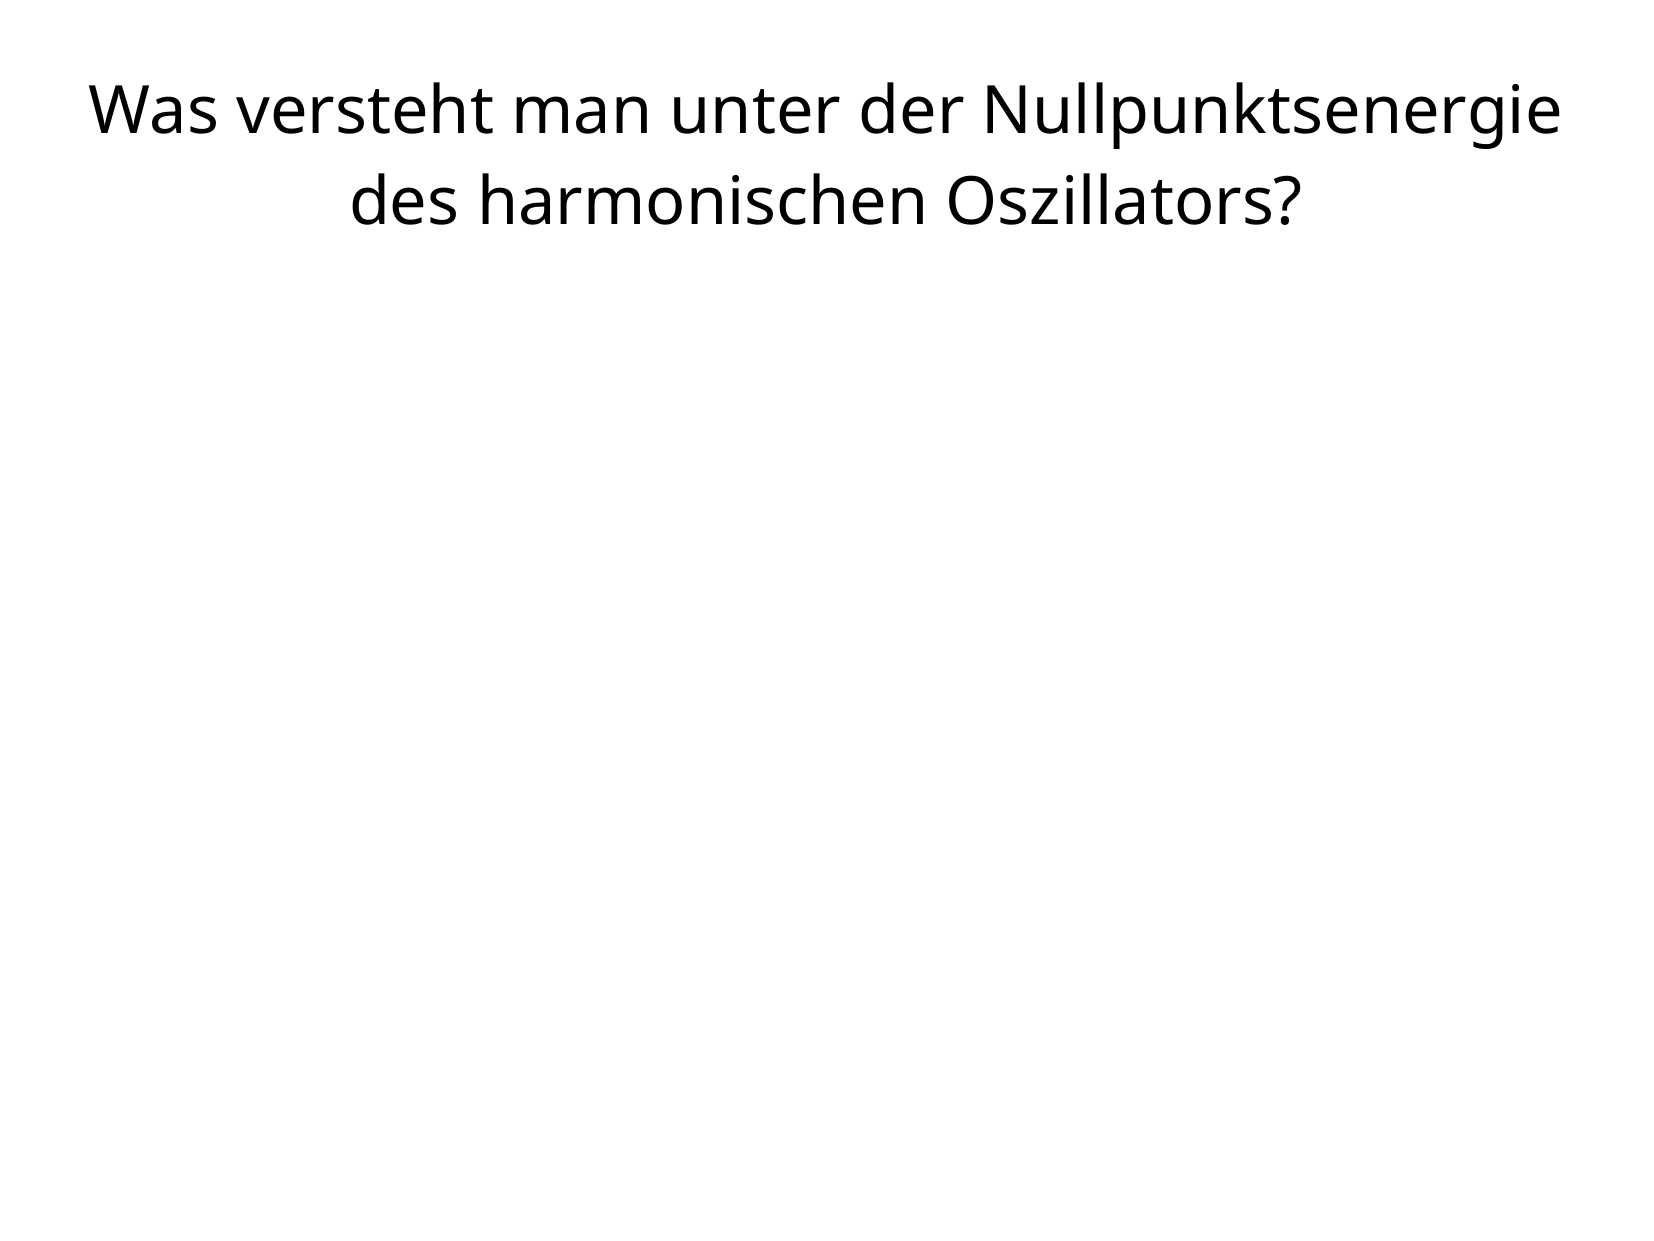

# Was versteht man unter der Nullpunktsenergie des harmonischen Oszillators?